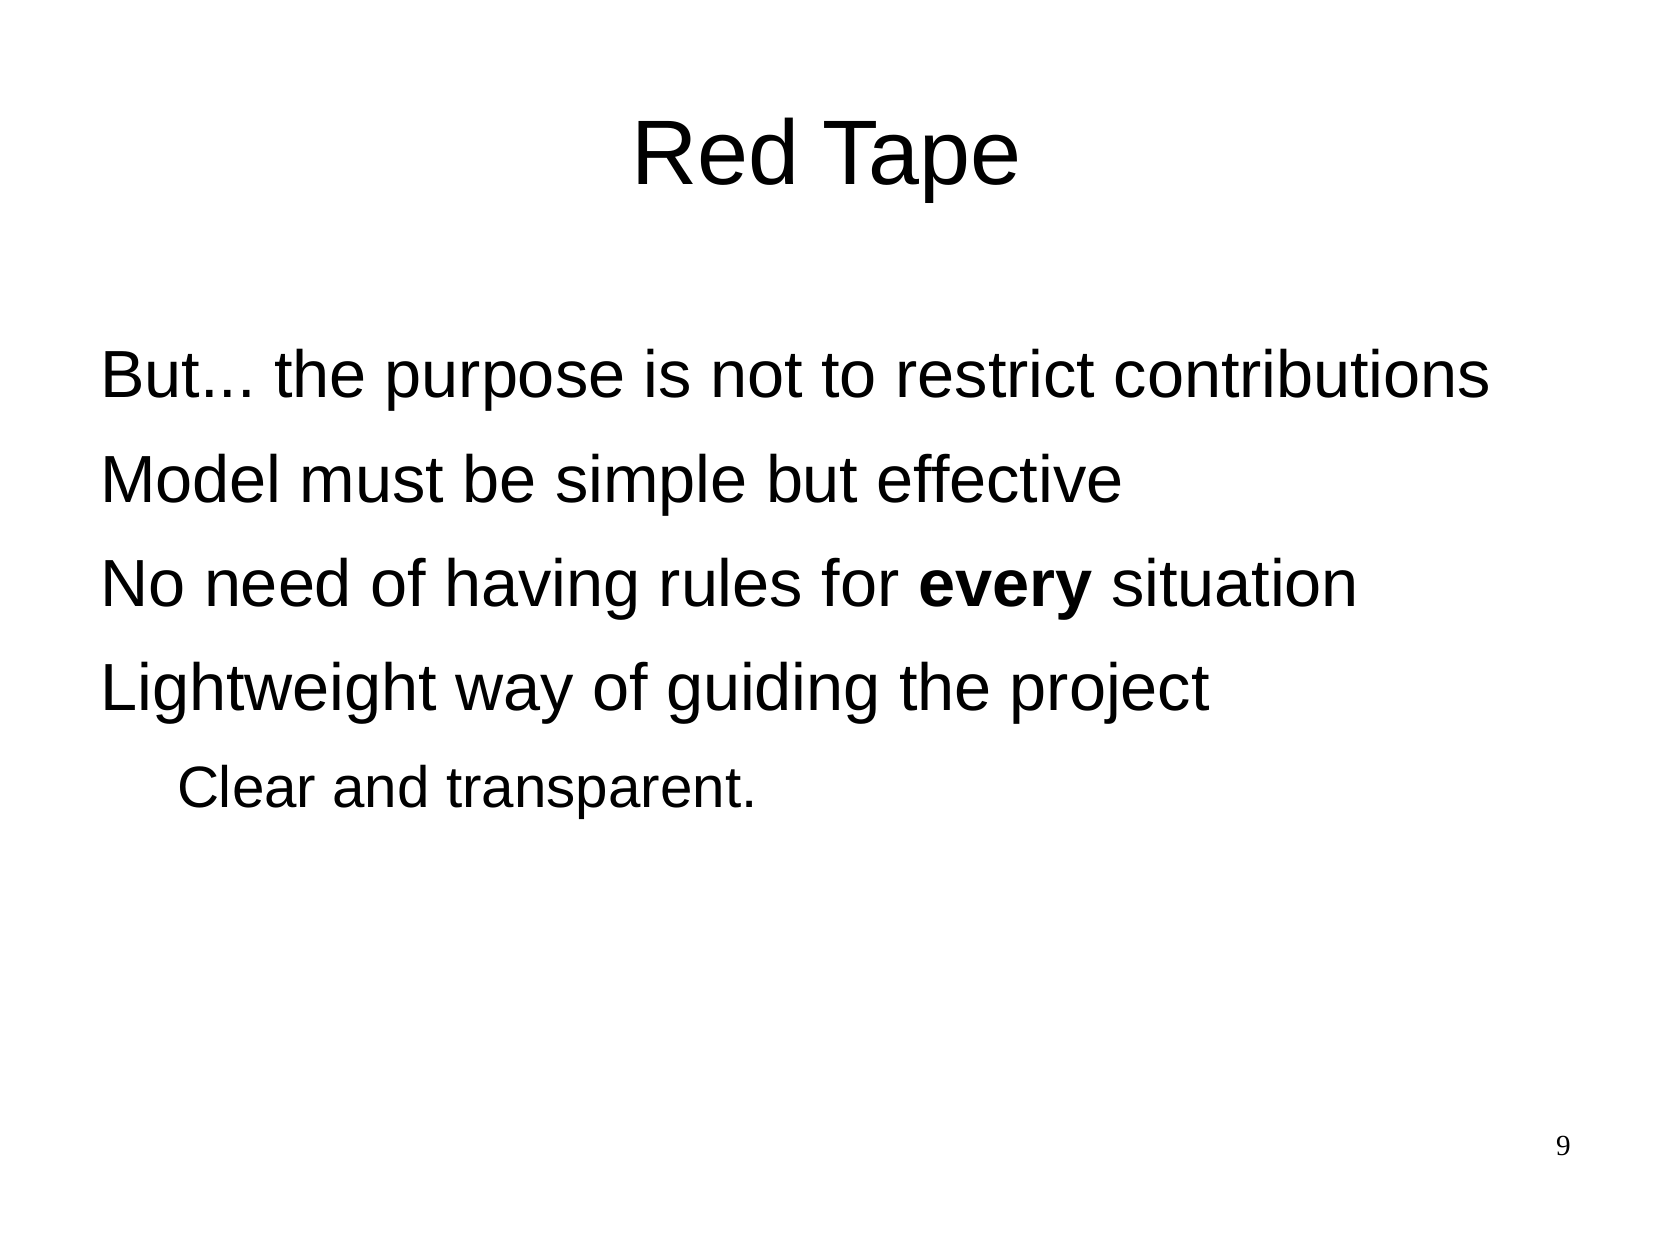

# Red Tape
But... the purpose is not to restrict contributions
Model must be simple but effective
No need of having rules for every situation
Lightweight way of guiding the project
Clear and transparent.
9